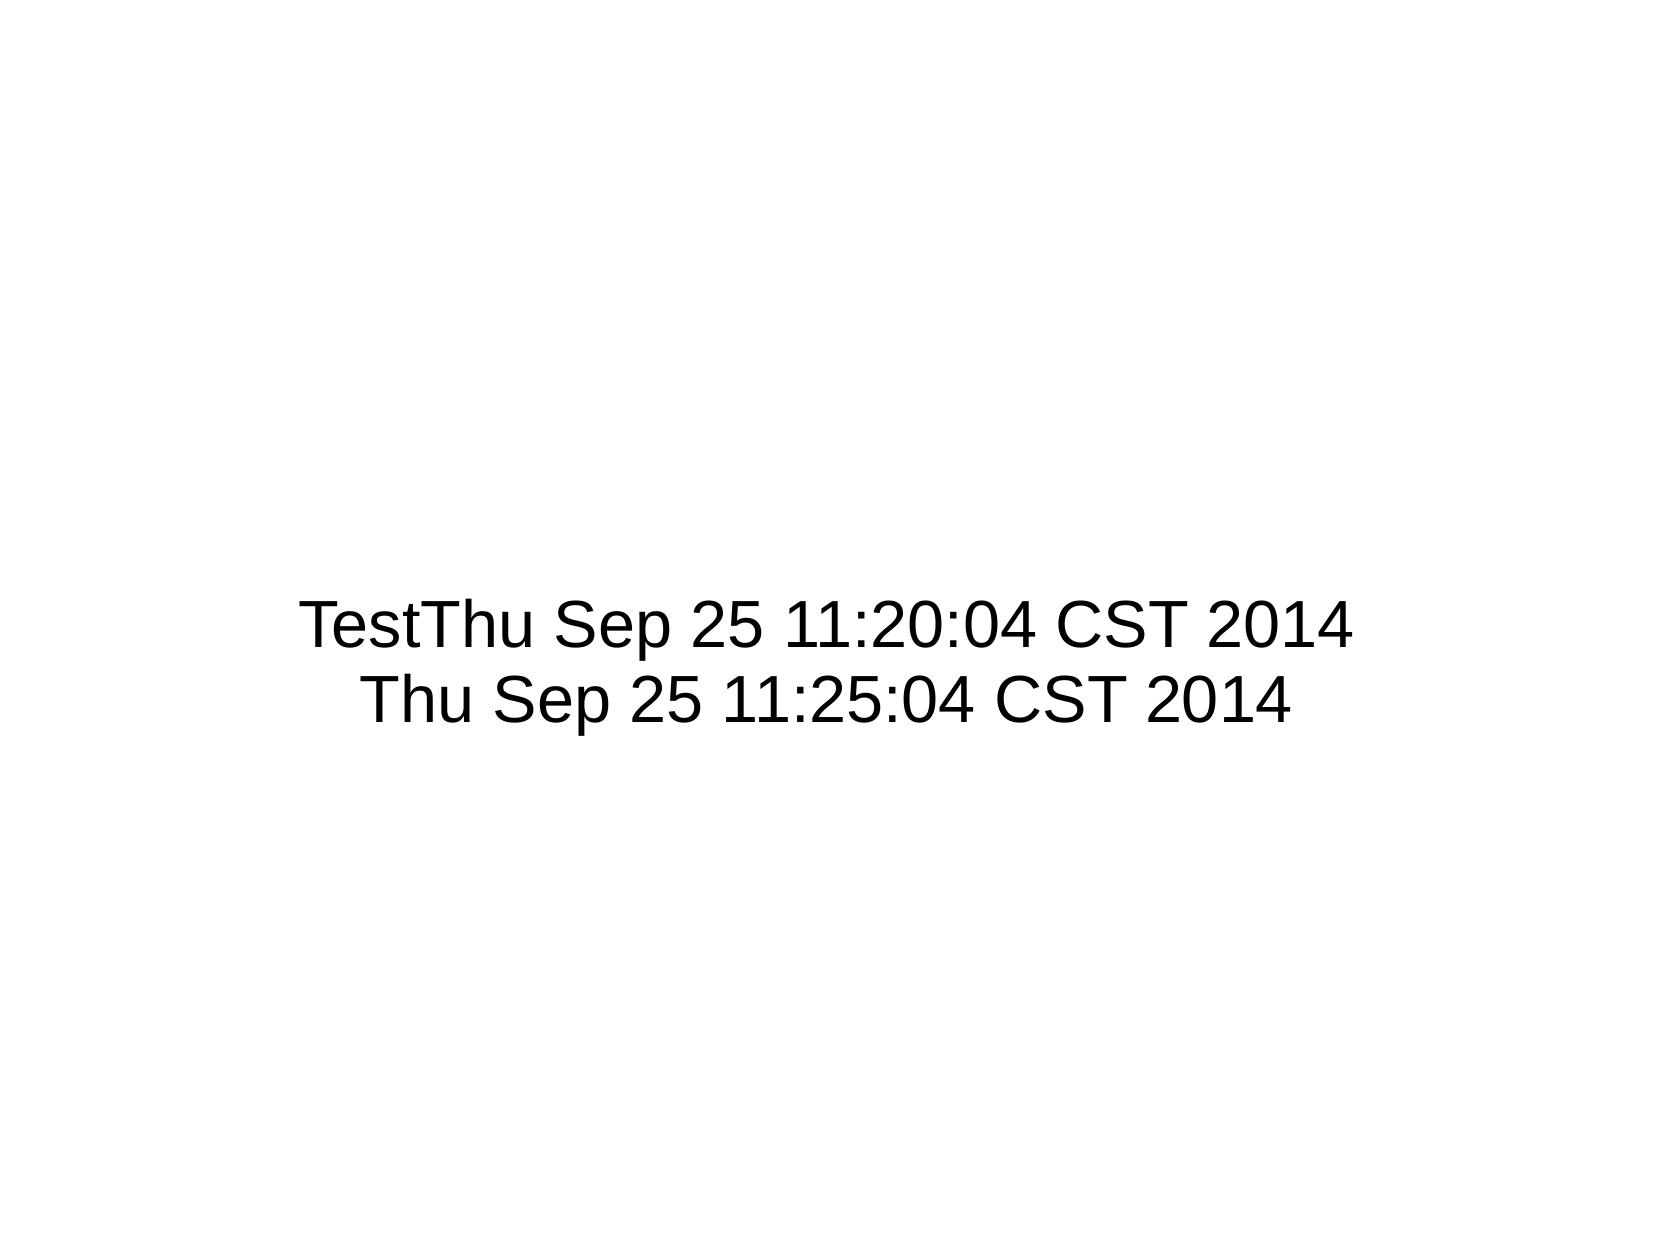

# TestThu Sep 25 11:20:04 CST 2014
Thu Sep 25 11:25:04 CST 2014